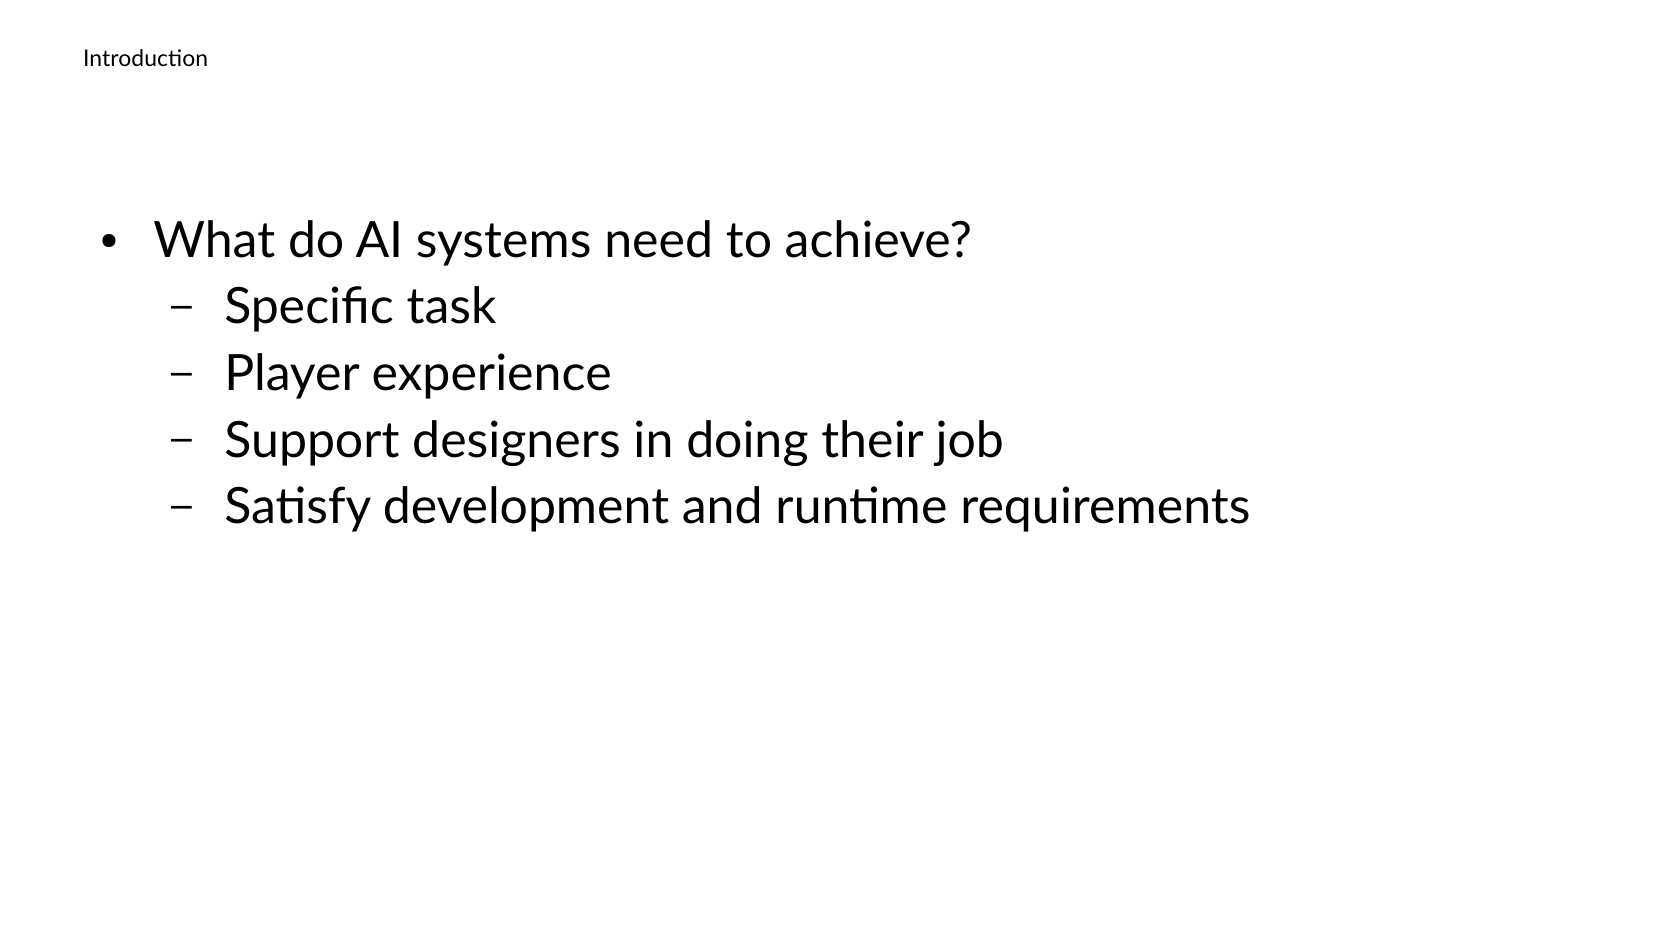

# Introduction
What do AI systems need to achieve?
Specific task
Player experience
Support designers in doing their job
Satisfy development and runtime requirements